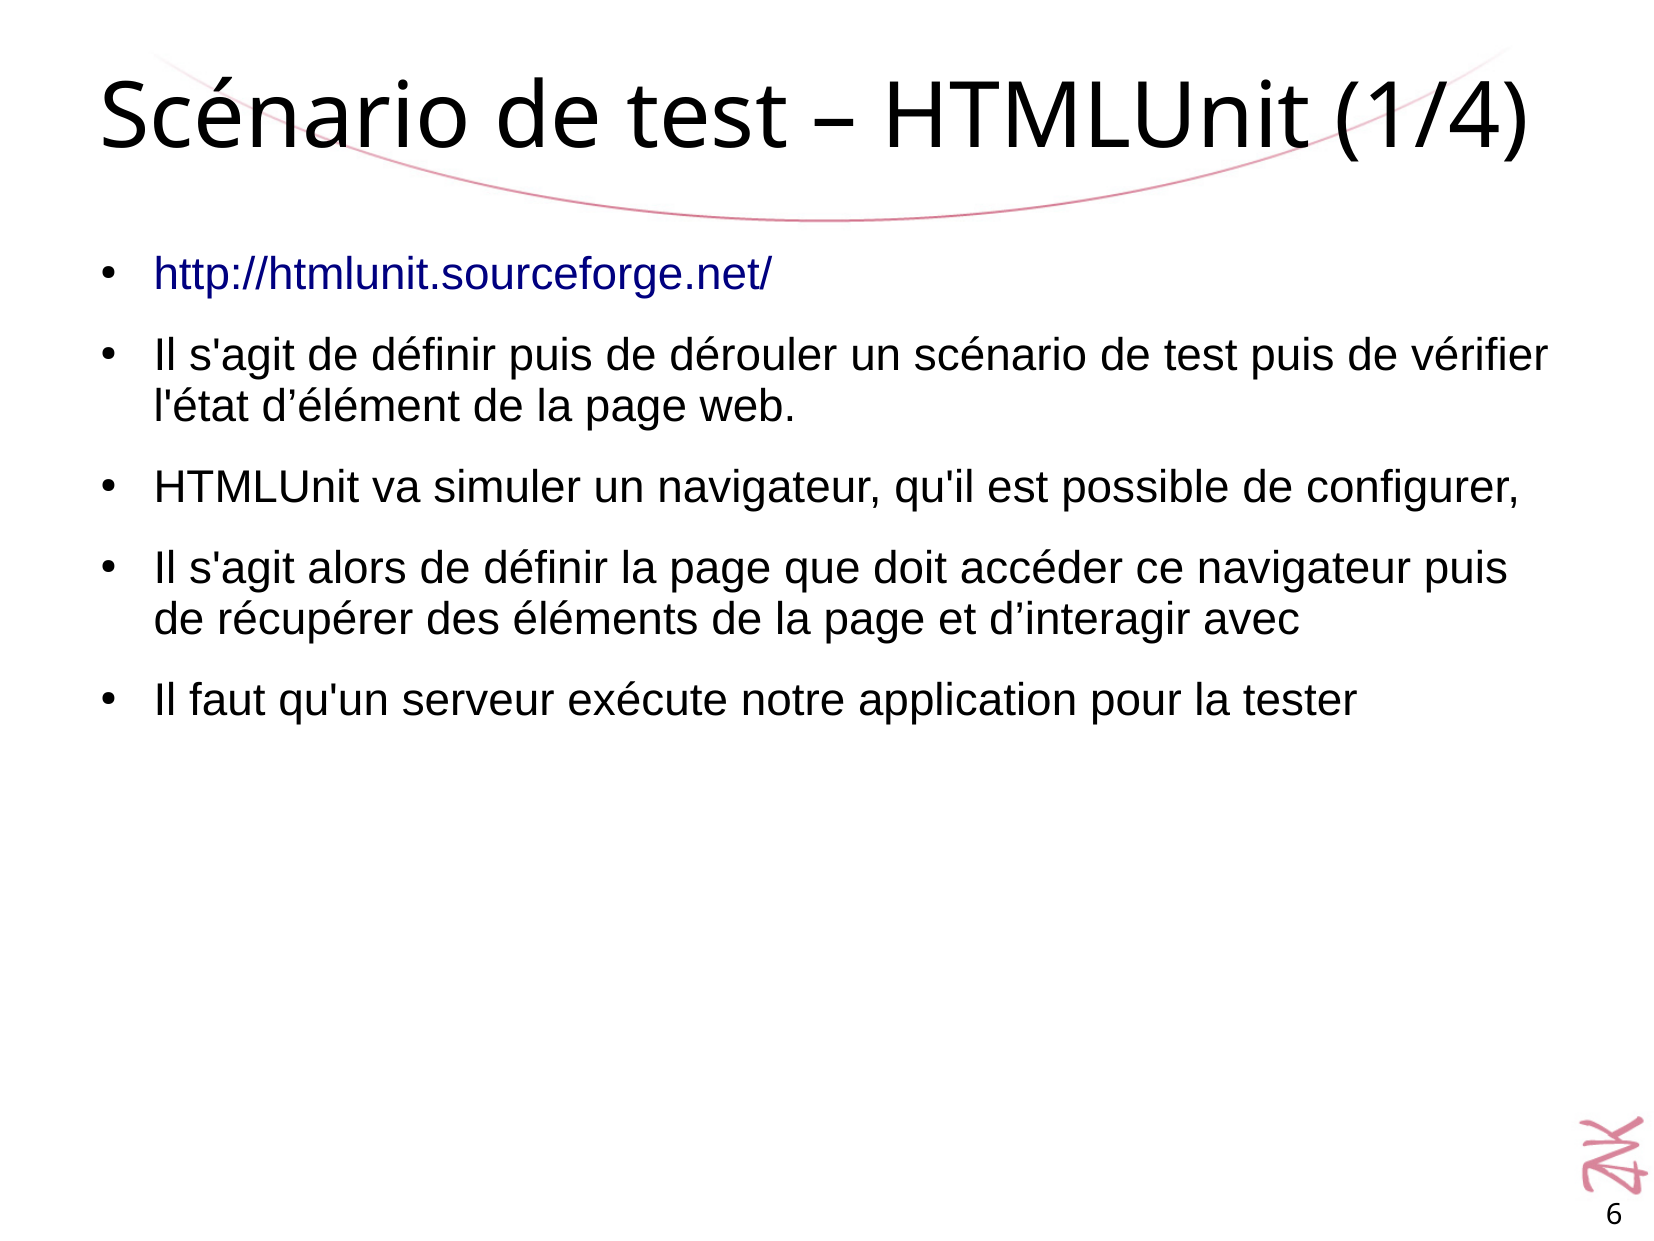

# Scénario de test – HTMLUnit (1/4)
http://htmlunit.sourceforge.net/
Il s'agit de définir puis de dérouler un scénario de test puis de vérifier l'état d’élément de la page web.
HTMLUnit va simuler un navigateur, qu'il est possible de configurer,
Il s'agit alors de définir la page que doit accéder ce navigateur puis de récupérer des éléments de la page et d’interagir avec
Il faut qu'un serveur exécute notre application pour la tester
6